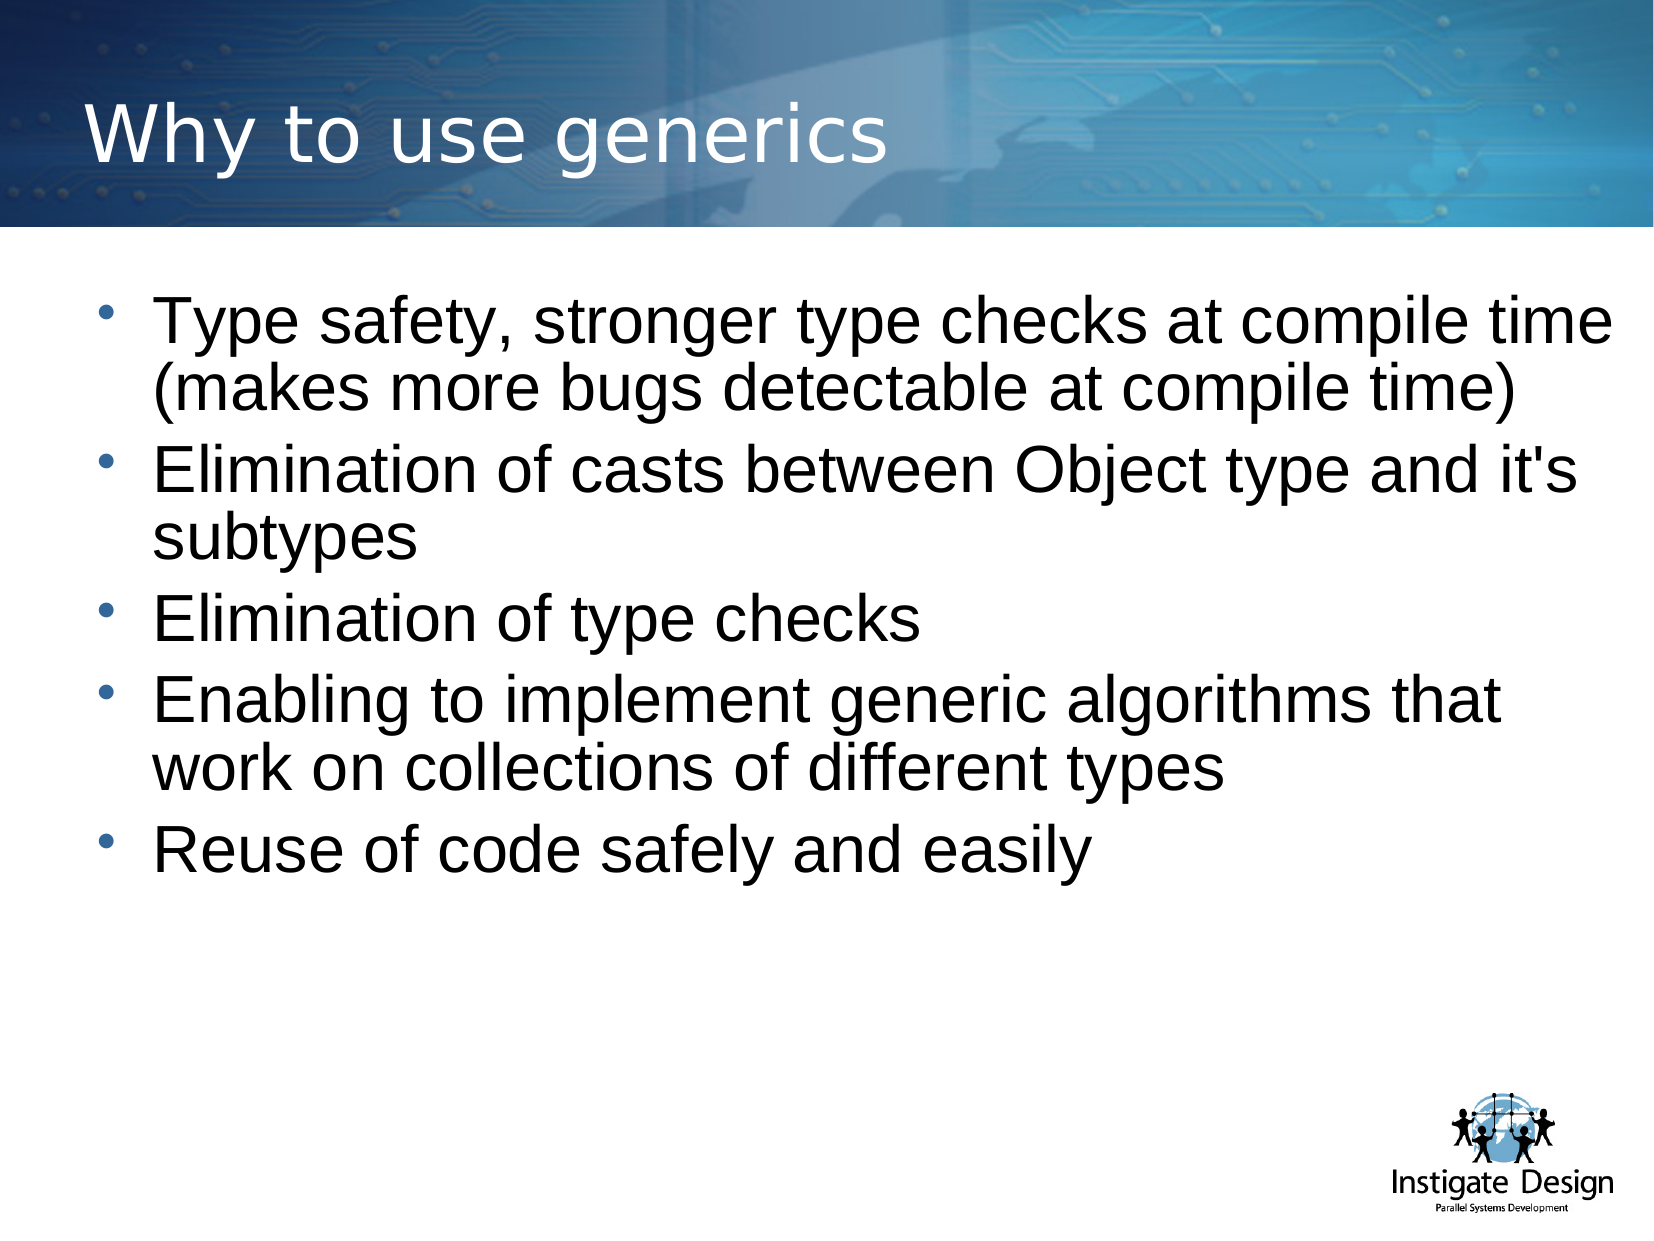

# Why to use generics
Type safety, stronger type checks at compile time (makes more bugs detectable at compile time)
Elimination of casts between Object type and it's subtypes
Elimination of type checks
Enabling to implement generic algorithms that work on collections of different types
Reuse of code safely and easily